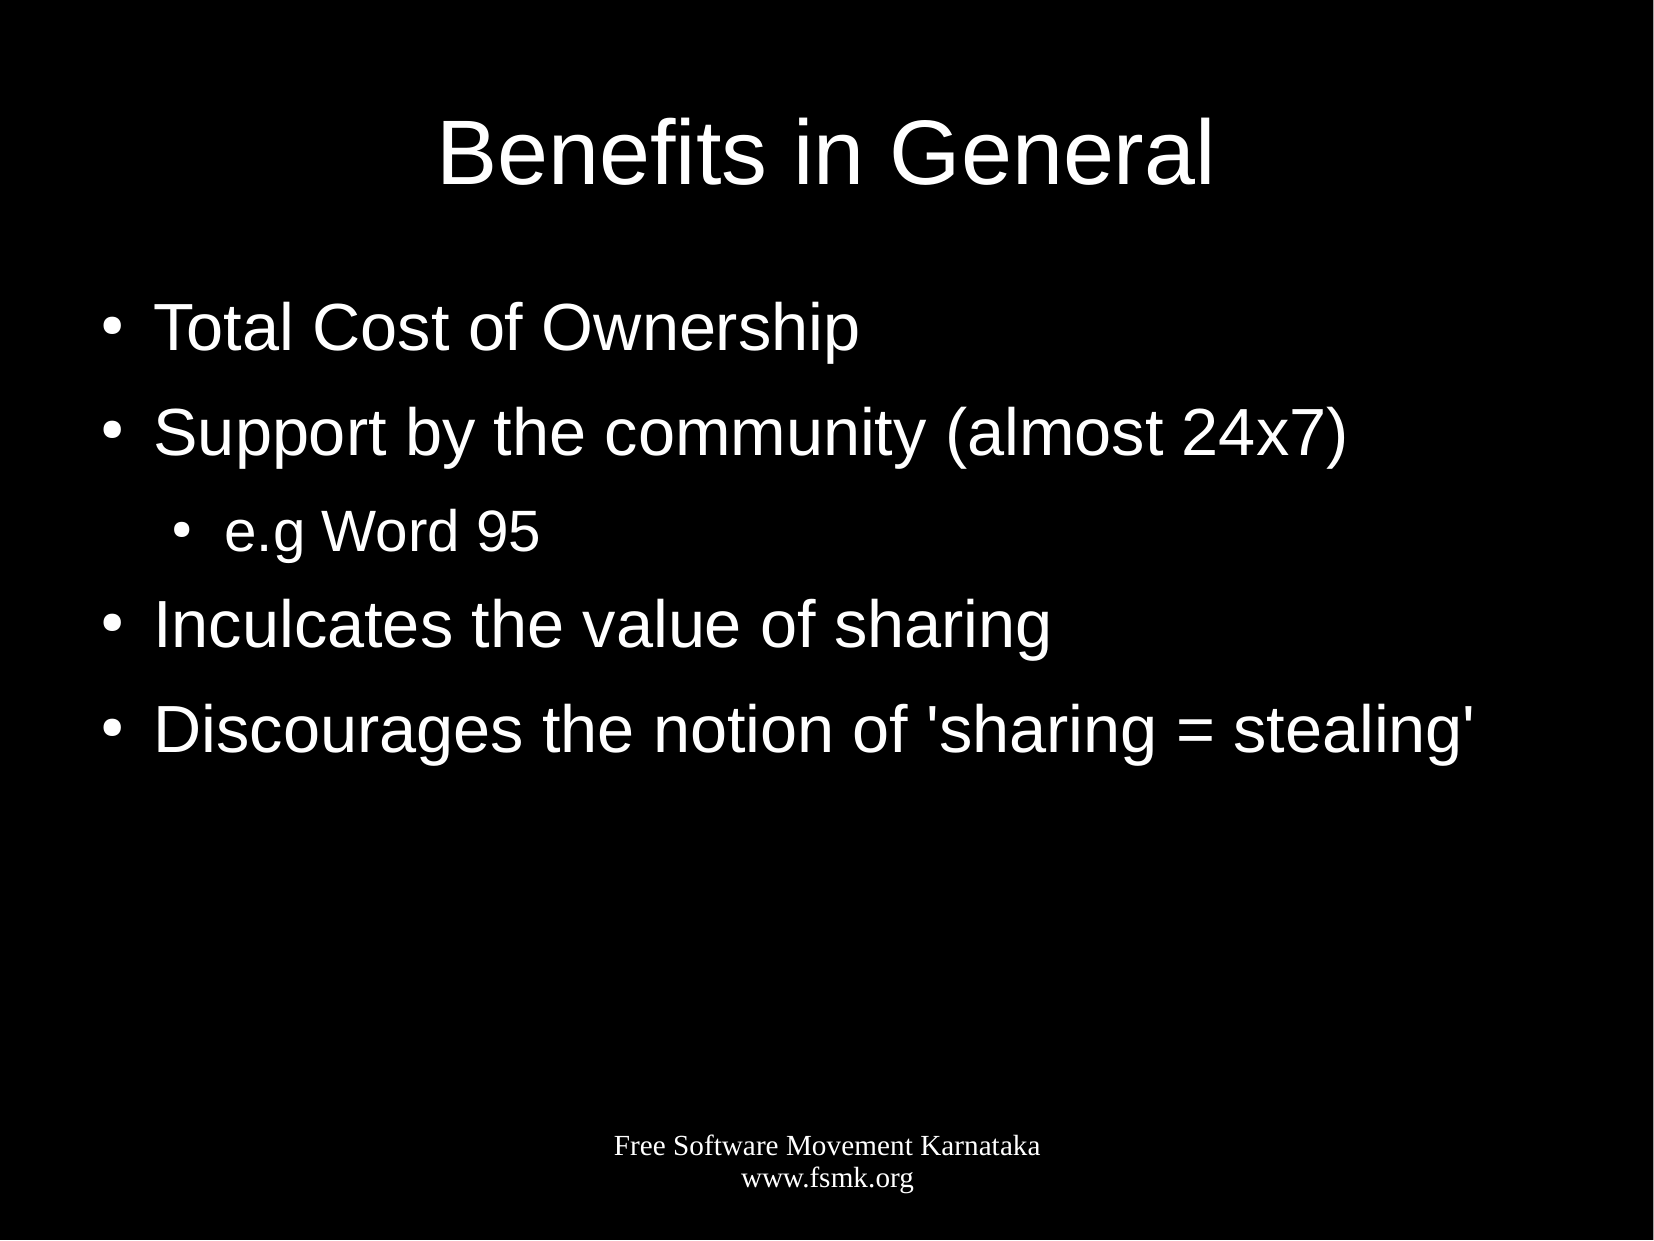

# Benefits in General
Total Cost of Ownership
Support by the community (almost 24x7)
e.g Word 95
Inculcates the value of sharing
Discourages the notion of 'sharing = stealing'